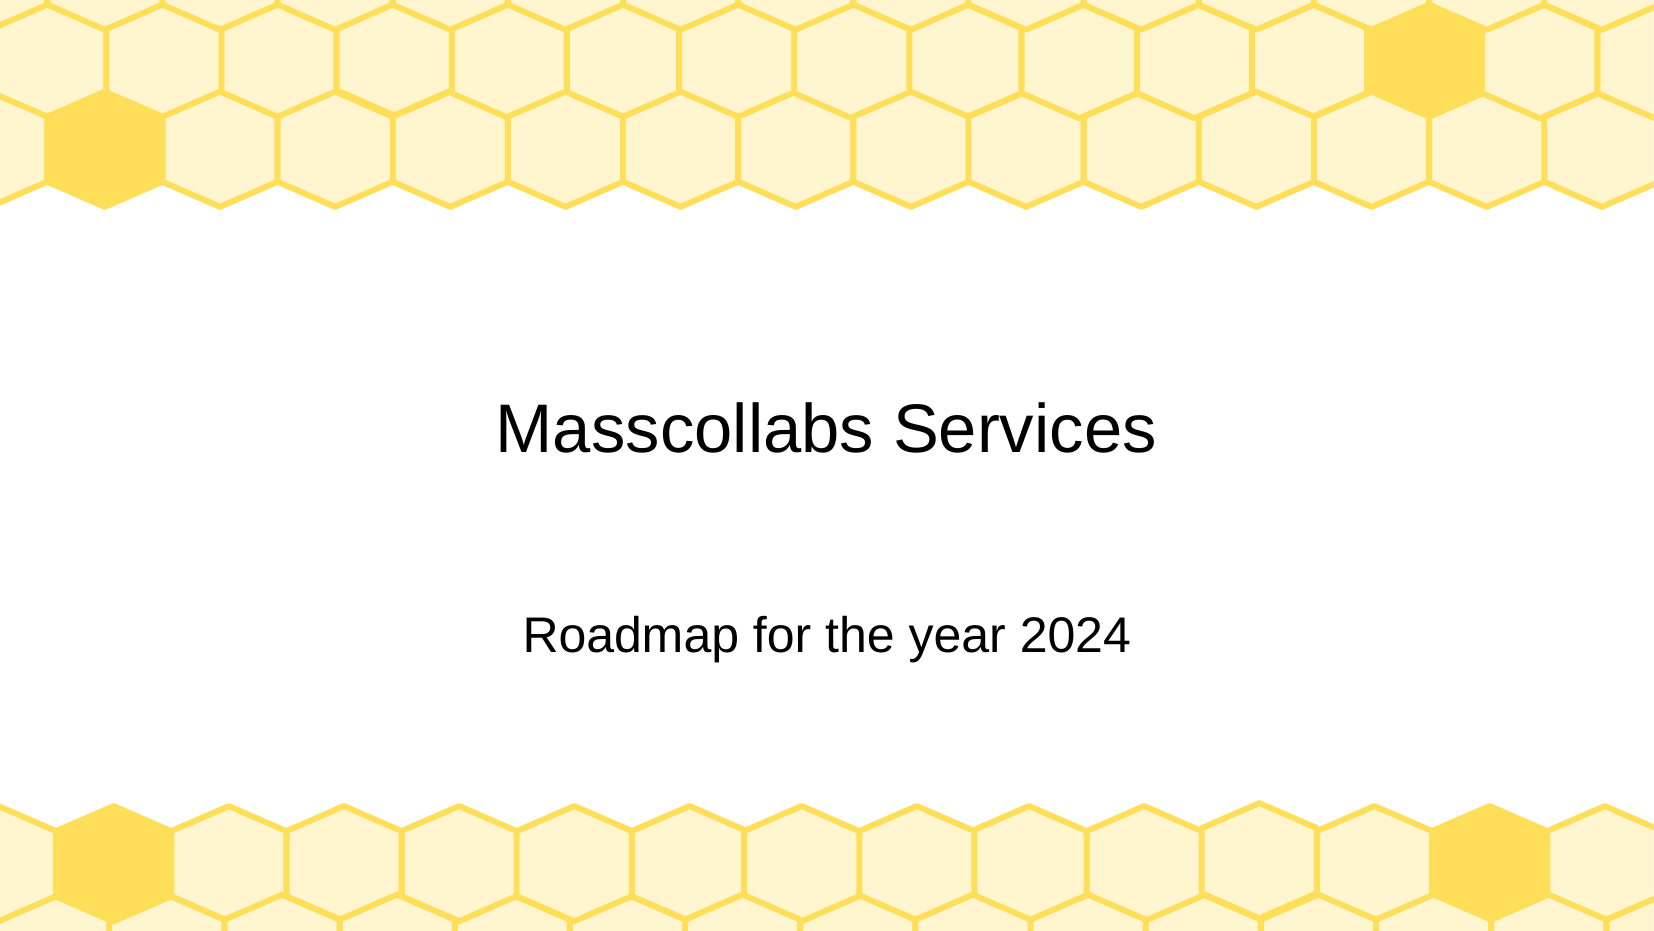

# Masscollabs Services
Roadmap for the year 2024